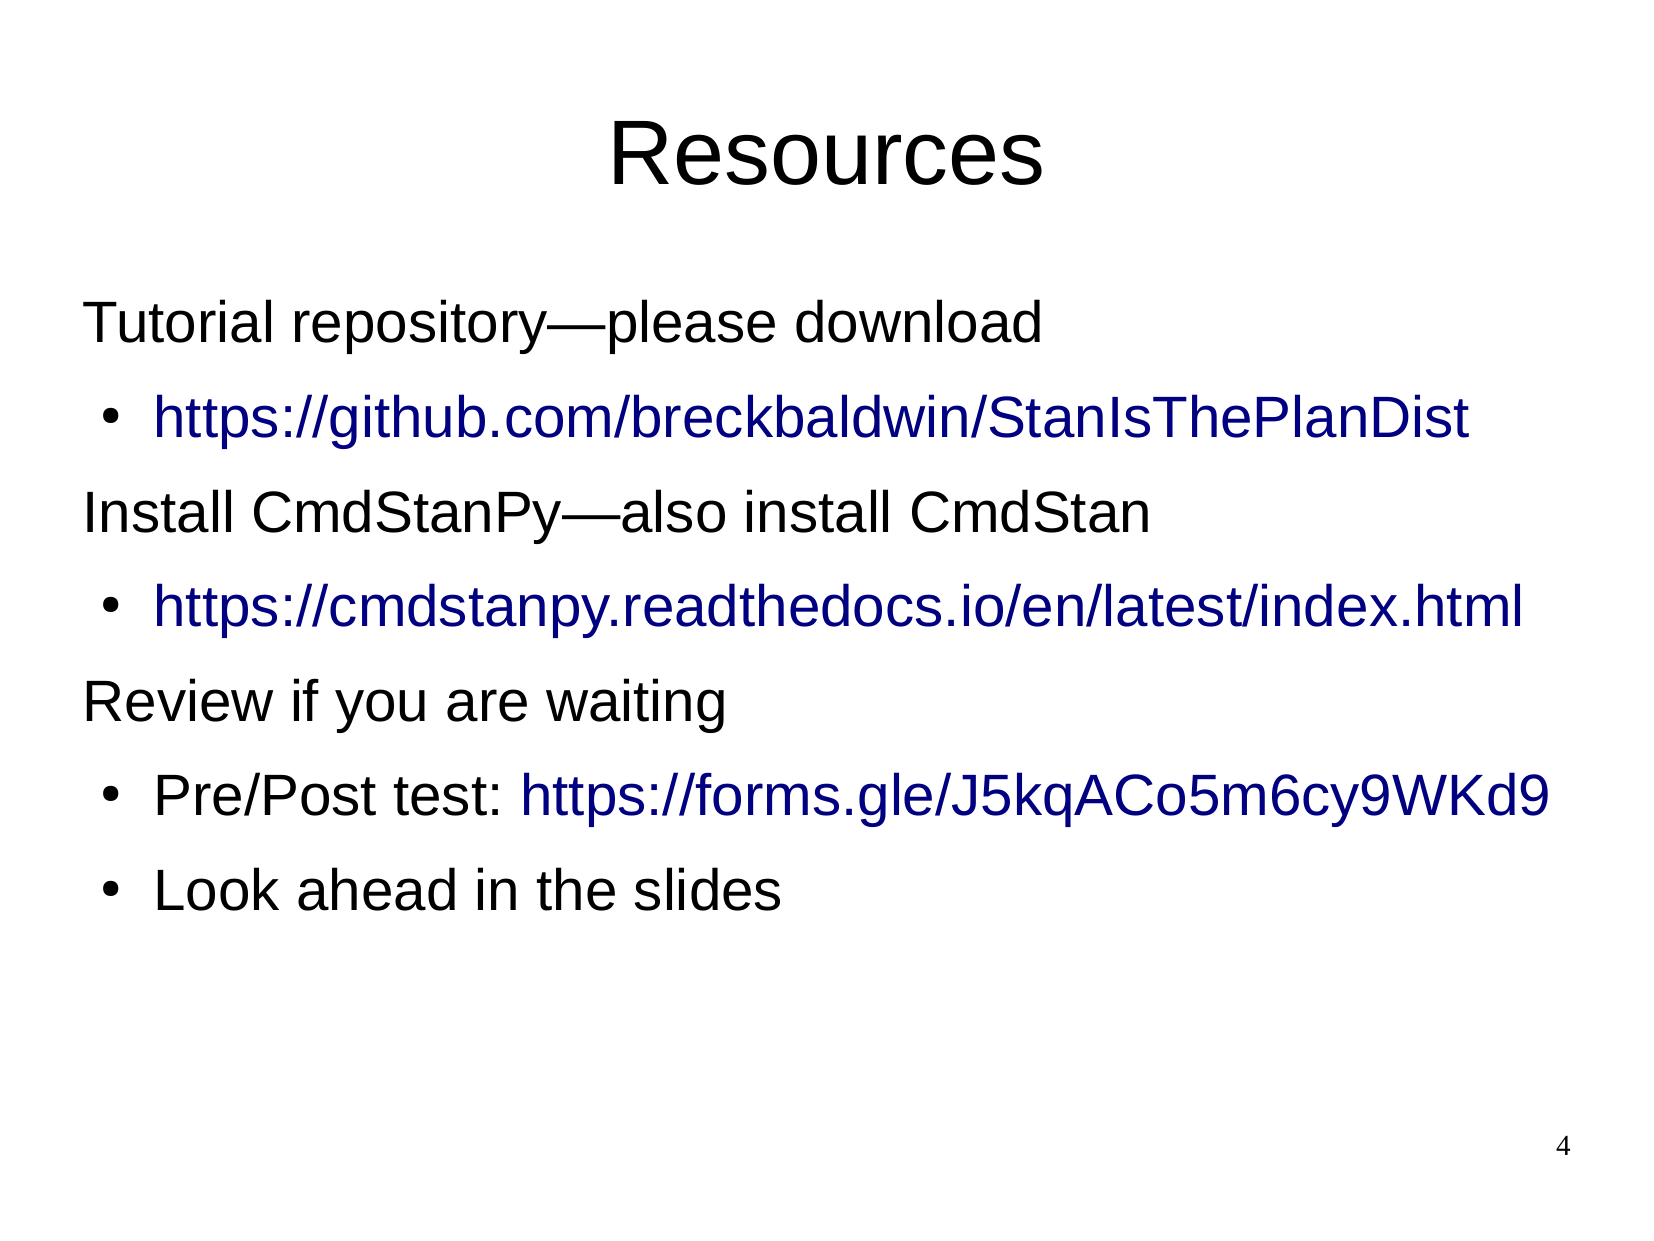

# Resources
Tutorial repository—please download
https://github.com/breckbaldwin/StanIsThePlanDist
Install CmdStanPy—also install CmdStan
https://cmdstanpy.readthedocs.io/en/latest/index.html
Review if you are waiting
Pre/Post test: https://forms.gle/J5kqACo5m6cy9WKd9
Look ahead in the slides
4